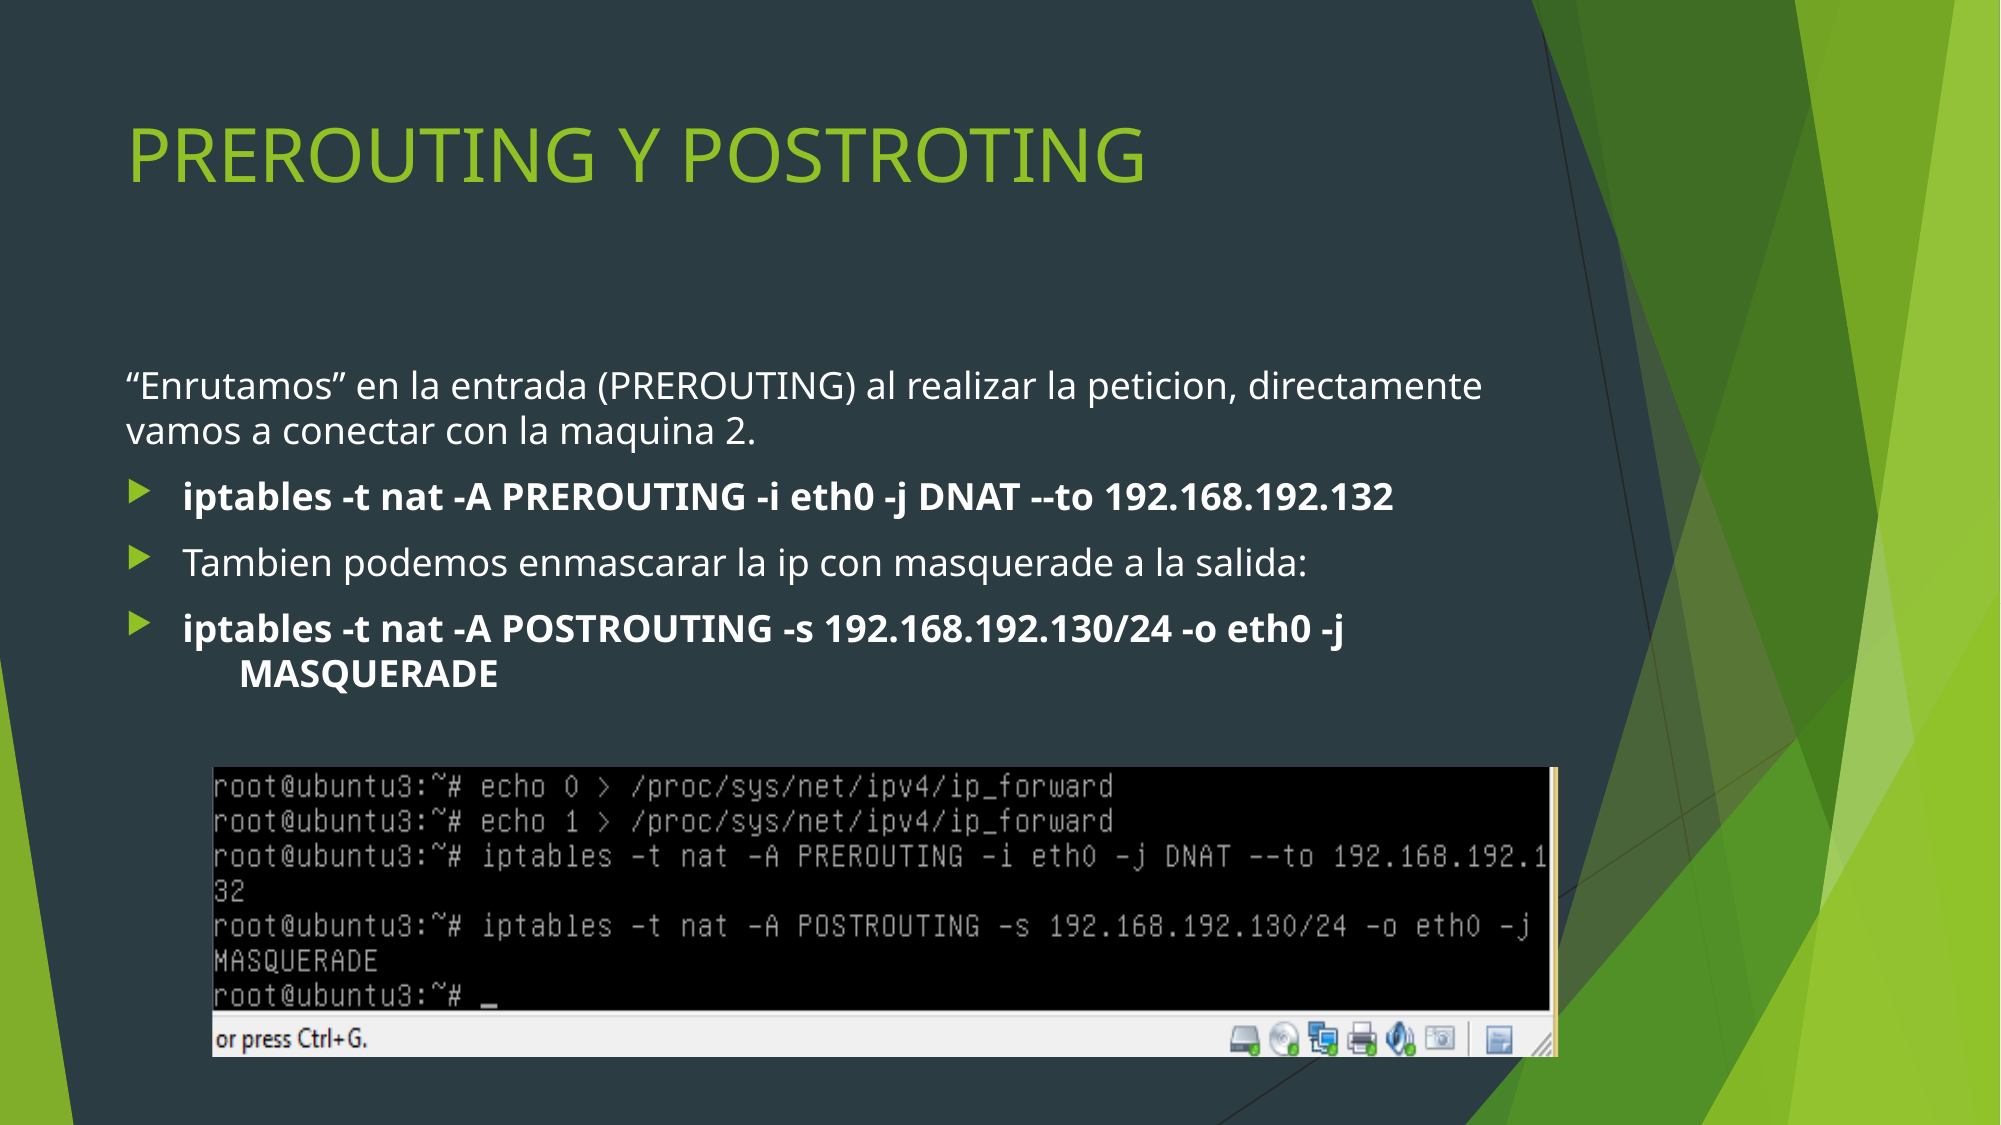

# PREROUTING Y POSTROTING
“Enrutamos” en la entrada (PREROUTING) al realizar la peticion, directamente vamos a conectar con la maquina 2.
iptables -t nat -A PREROUTING -i eth0 -j DNAT --to 192.168.192.132
Tambien podemos enmascarar la ip con masquerade a la salida:
iptables -t nat -A POSTROUTING -s 192.168.192.130/24 -o eth0 -j MASQUERADE